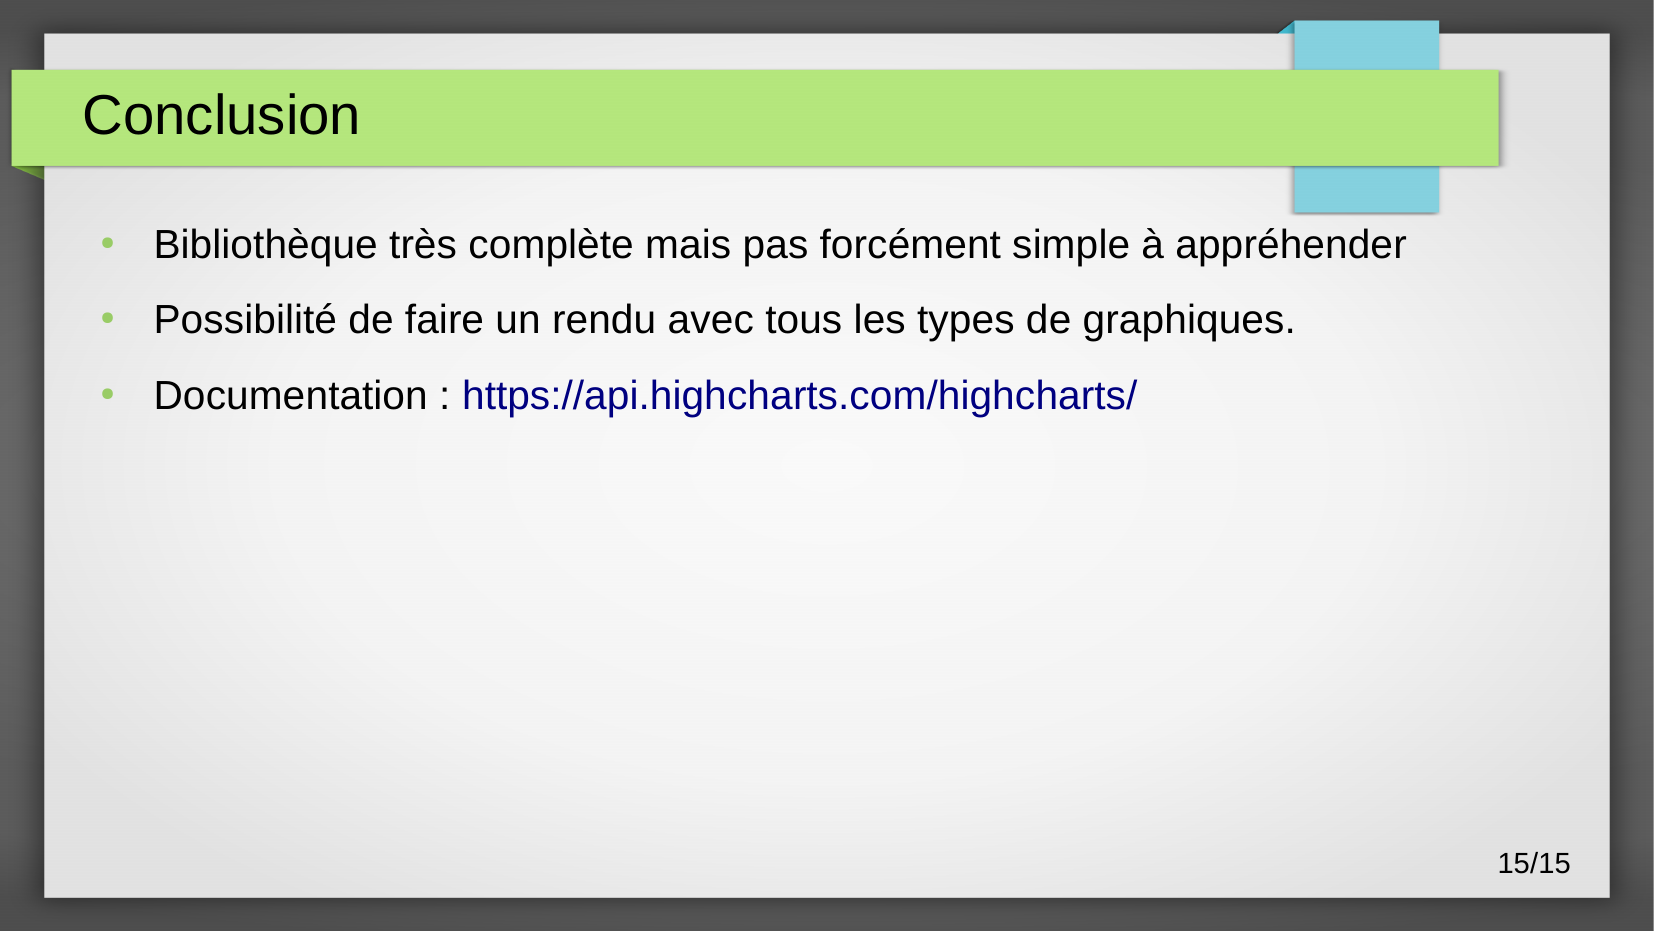

# Conclusion
Bibliothèque très complète mais pas forcément simple à appréhender
Possibilité de faire un rendu avec tous les types de graphiques.
Documentation : https://api.highcharts.com/highcharts/
15